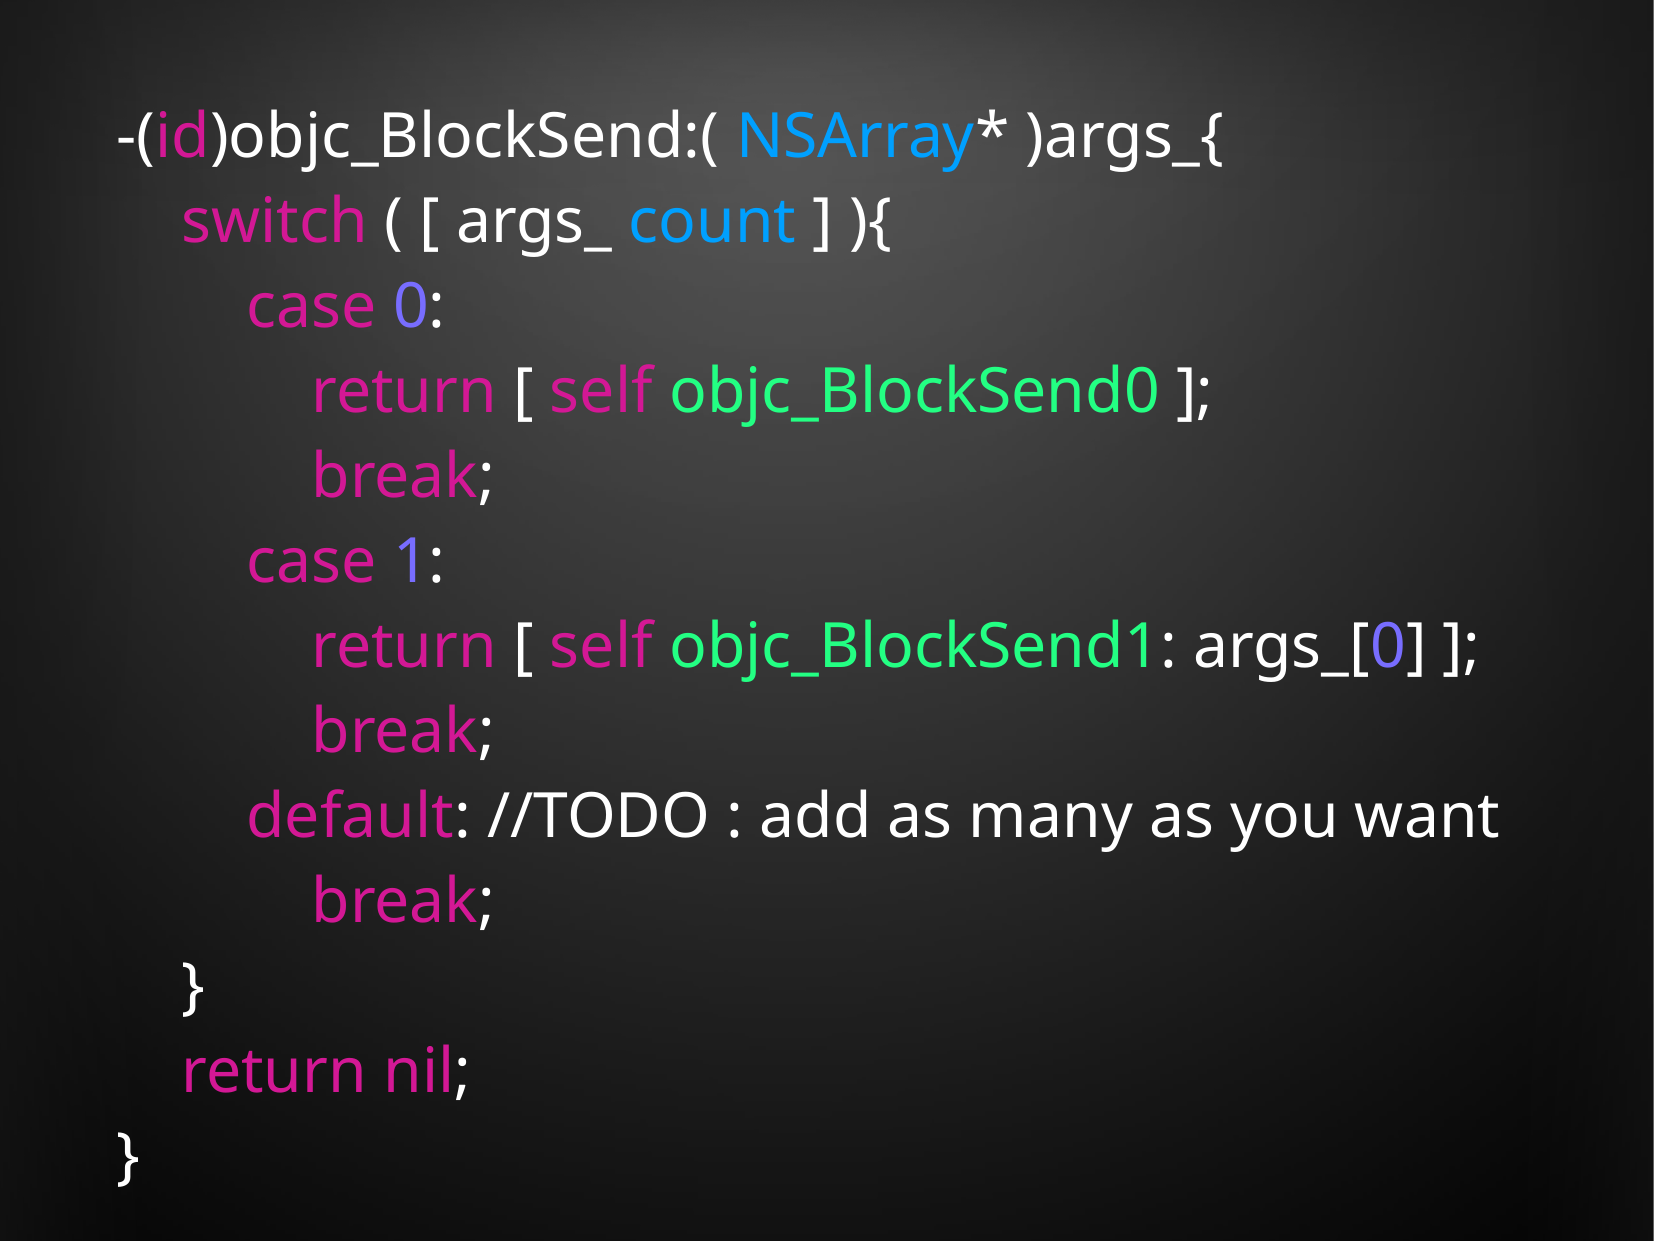

-(id)objc_BlockSend:( NSArray* )args_{
 switch ( [ args_ count ] ){
 case 0:
 return [ self objc_BlockSend0 ];
 break;
 case 1:
 return [ self objc_BlockSend1: args_[0] ];
 break;
 default: //TODO : add as many as you want
 break;
 }
 return nil;
}